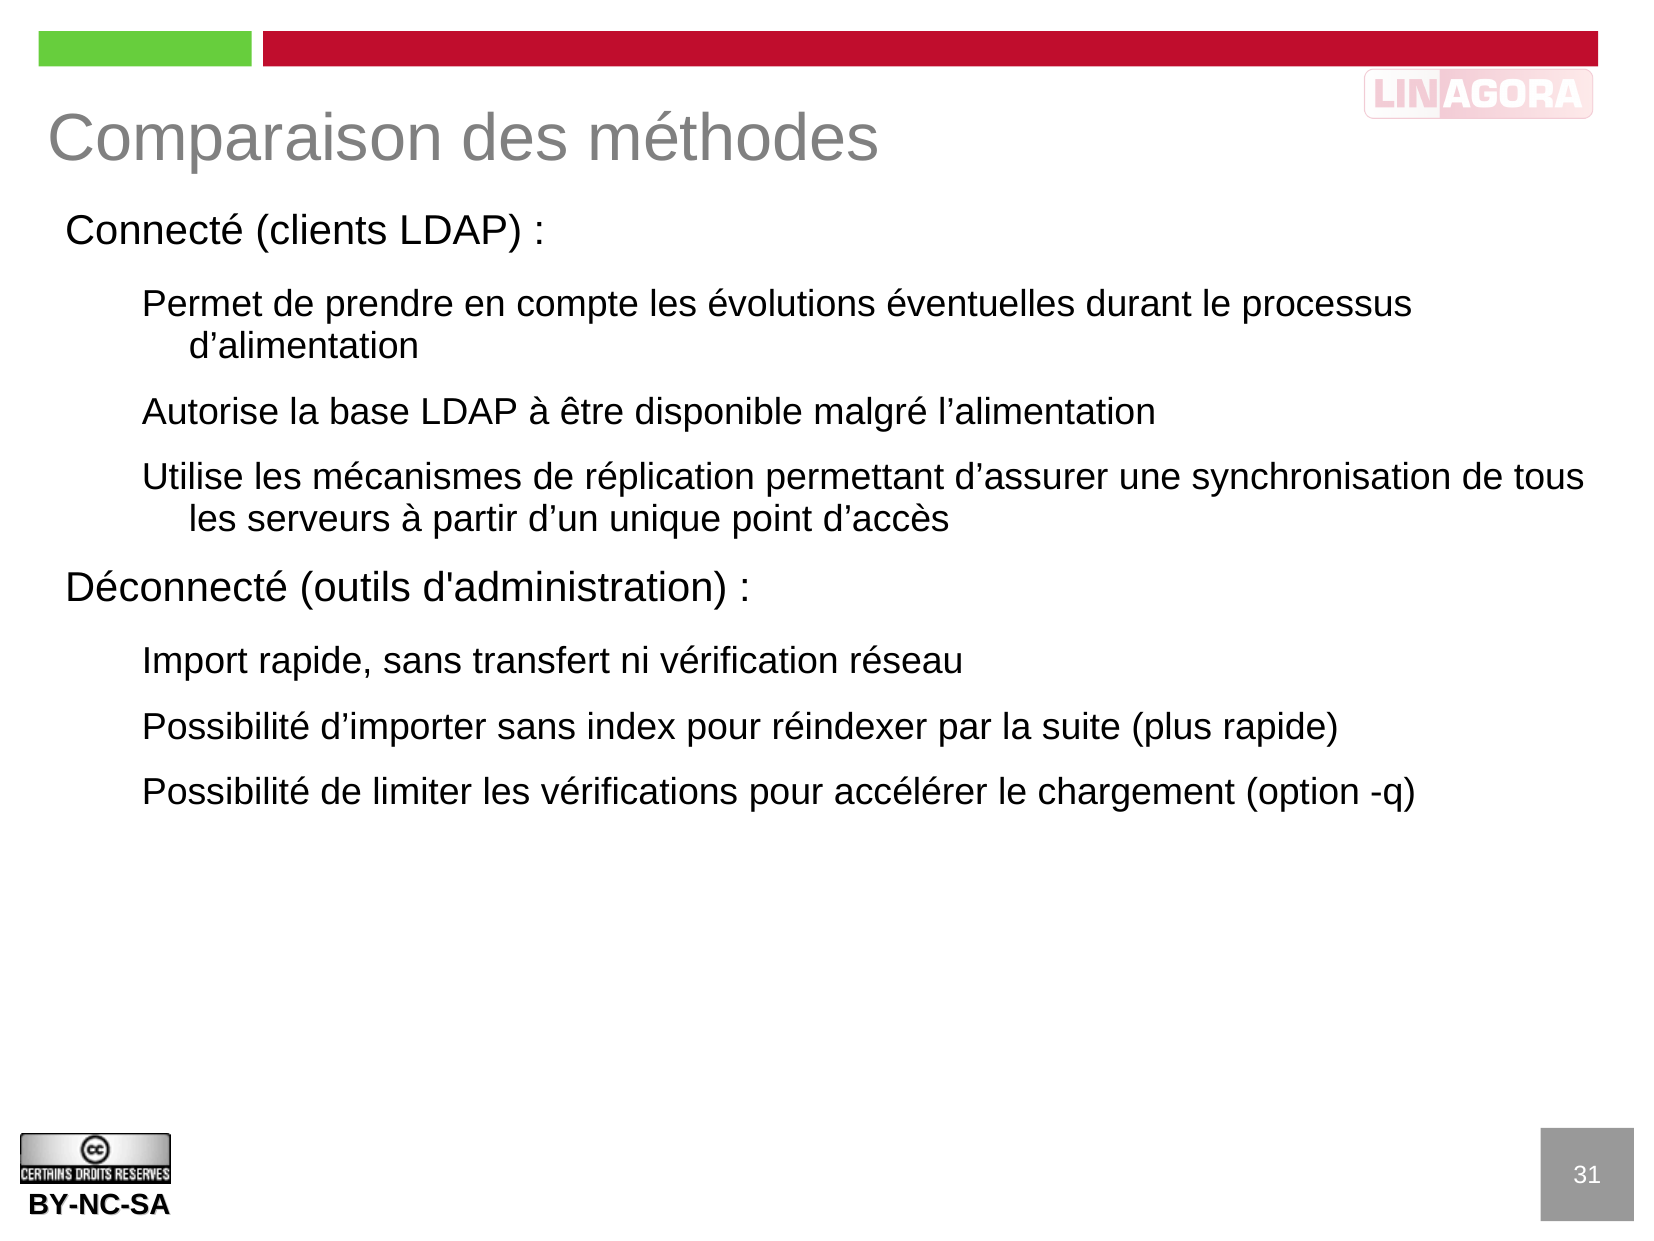

# Comparaison des méthodes
Connecté (clients LDAP) :
Permet de prendre en compte les évolutions éventuelles durant le processus d’alimentation
Autorise la base LDAP à être disponible malgré l’alimentation
Utilise les mécanismes de réplication permettant d’assurer une synchronisation de tous les serveurs à partir d’un unique point d’accès
Déconnecté (outils d'administration) :
Import rapide, sans transfert ni vérification réseau
Possibilité d’importer sans index pour réindexer par la suite (plus rapide)
Possibilité de limiter les vérifications pour accélérer le chargement (option -q)